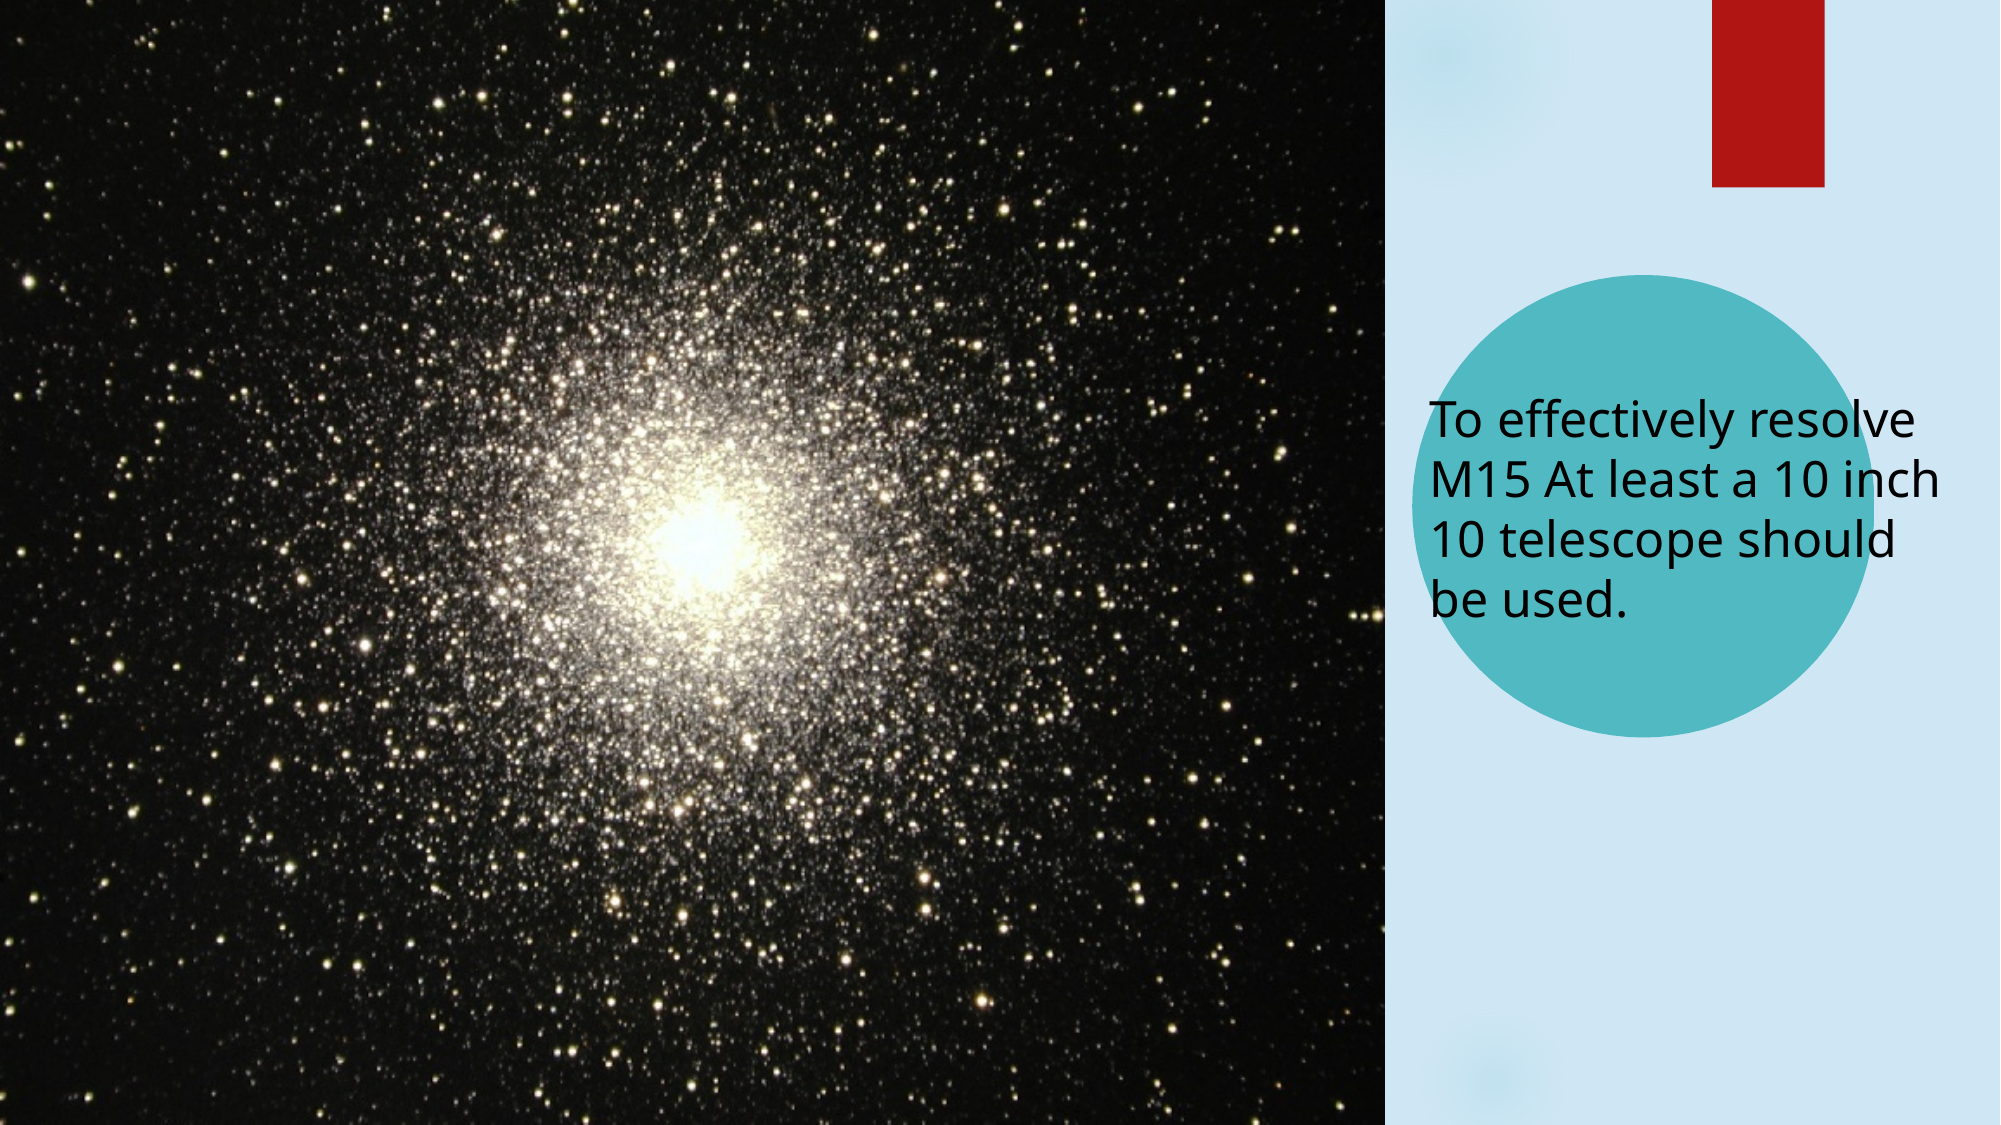

To effectively resolve
M15 At least a 10 inch
10 telescope should
be used.